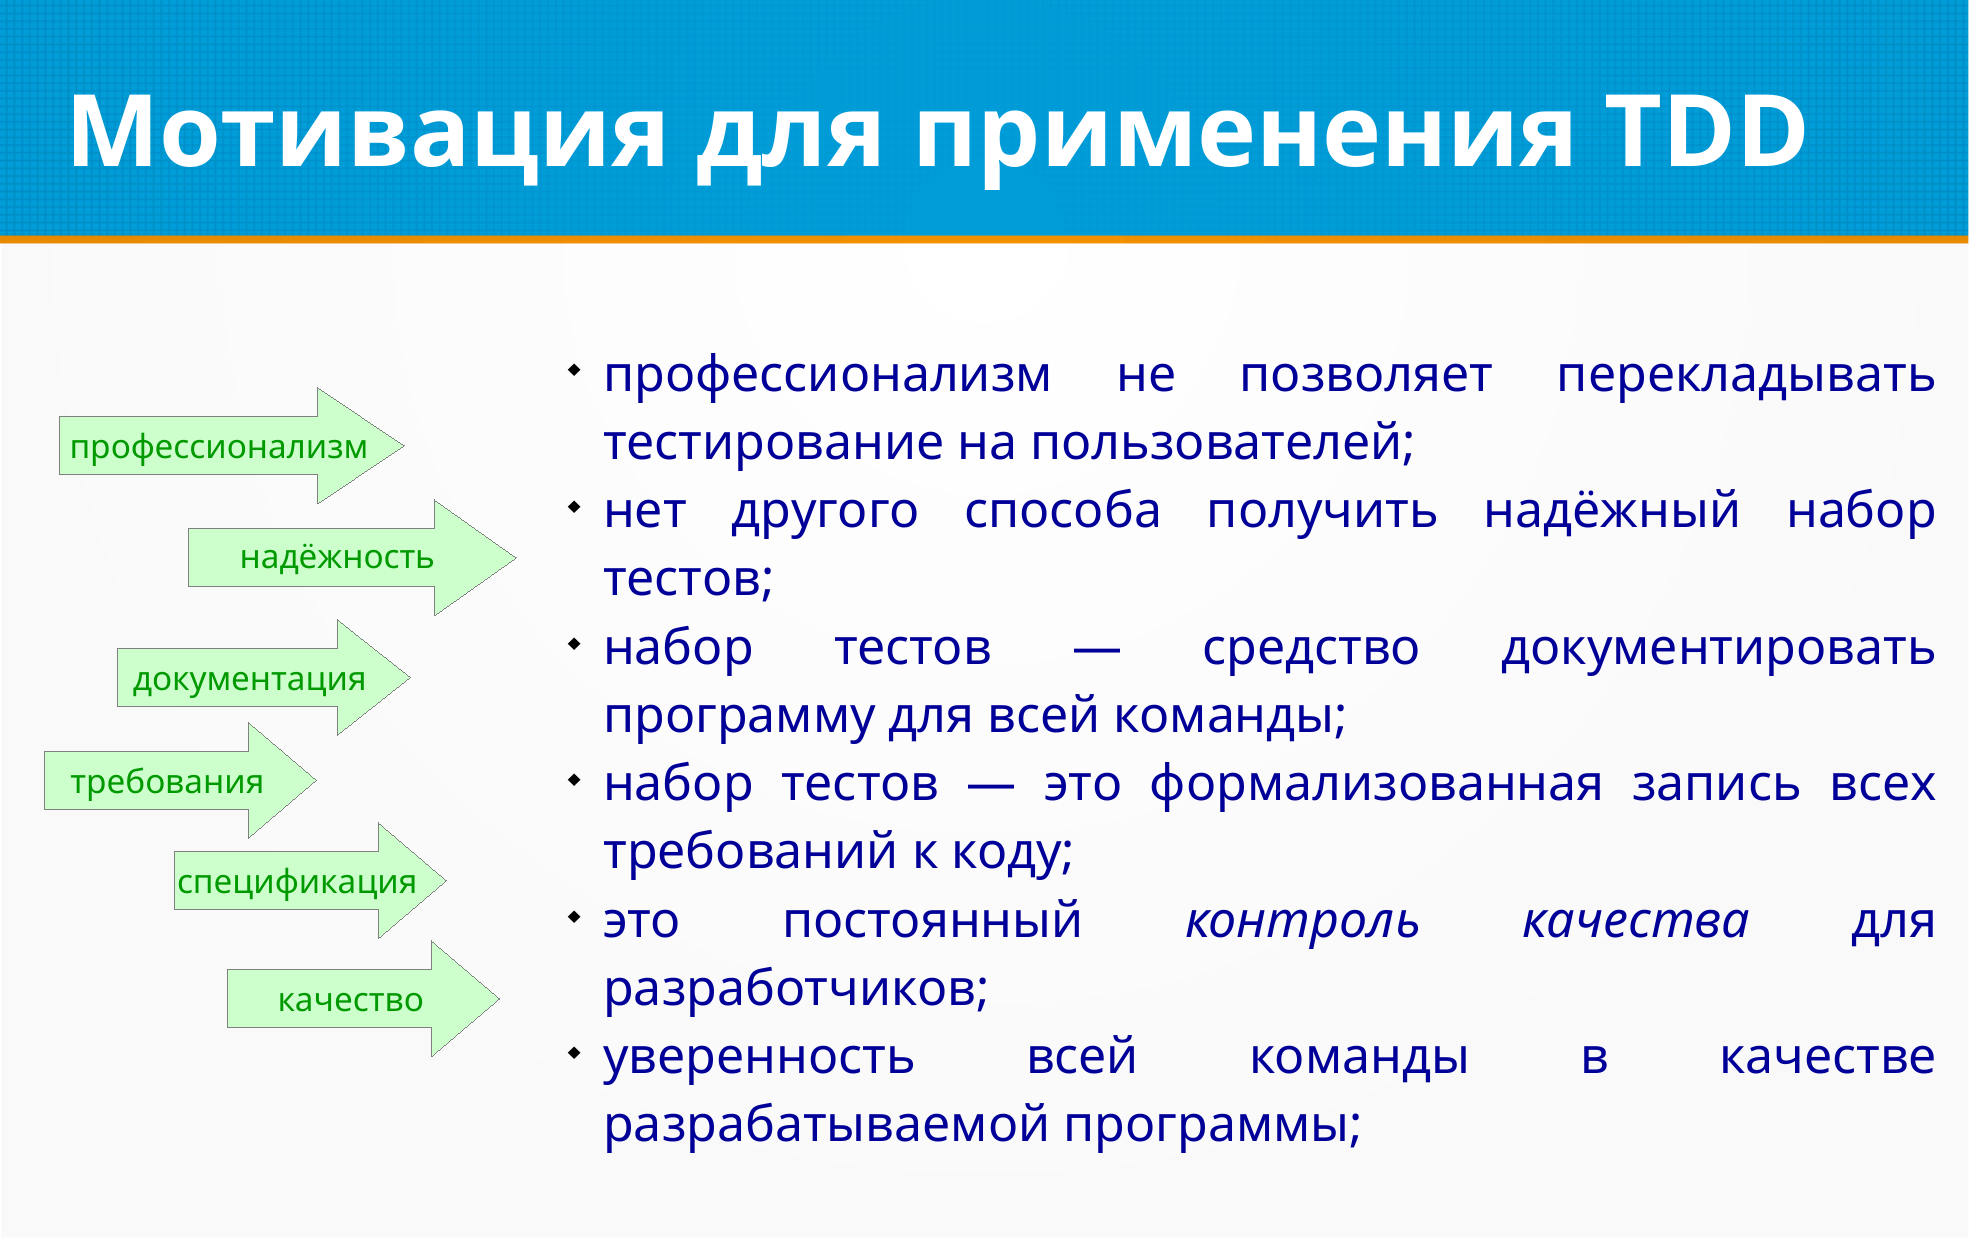

Мотивация для применения TDD
профессионализм не позволяет перекладывать тестирование на пользователей;
нет другого способа получить надёжный набор тестов;
набор тестов — средство документировать программу для всей команды;
набор тестов — это формализованная запись всех требований к коду;
это постоянный контроль качества для разработчиков;
уверенность всей команды в качестве разрабатываемой программы;
 профессионализм
 надёжность
 документация
 требования
 спецификация
 качество